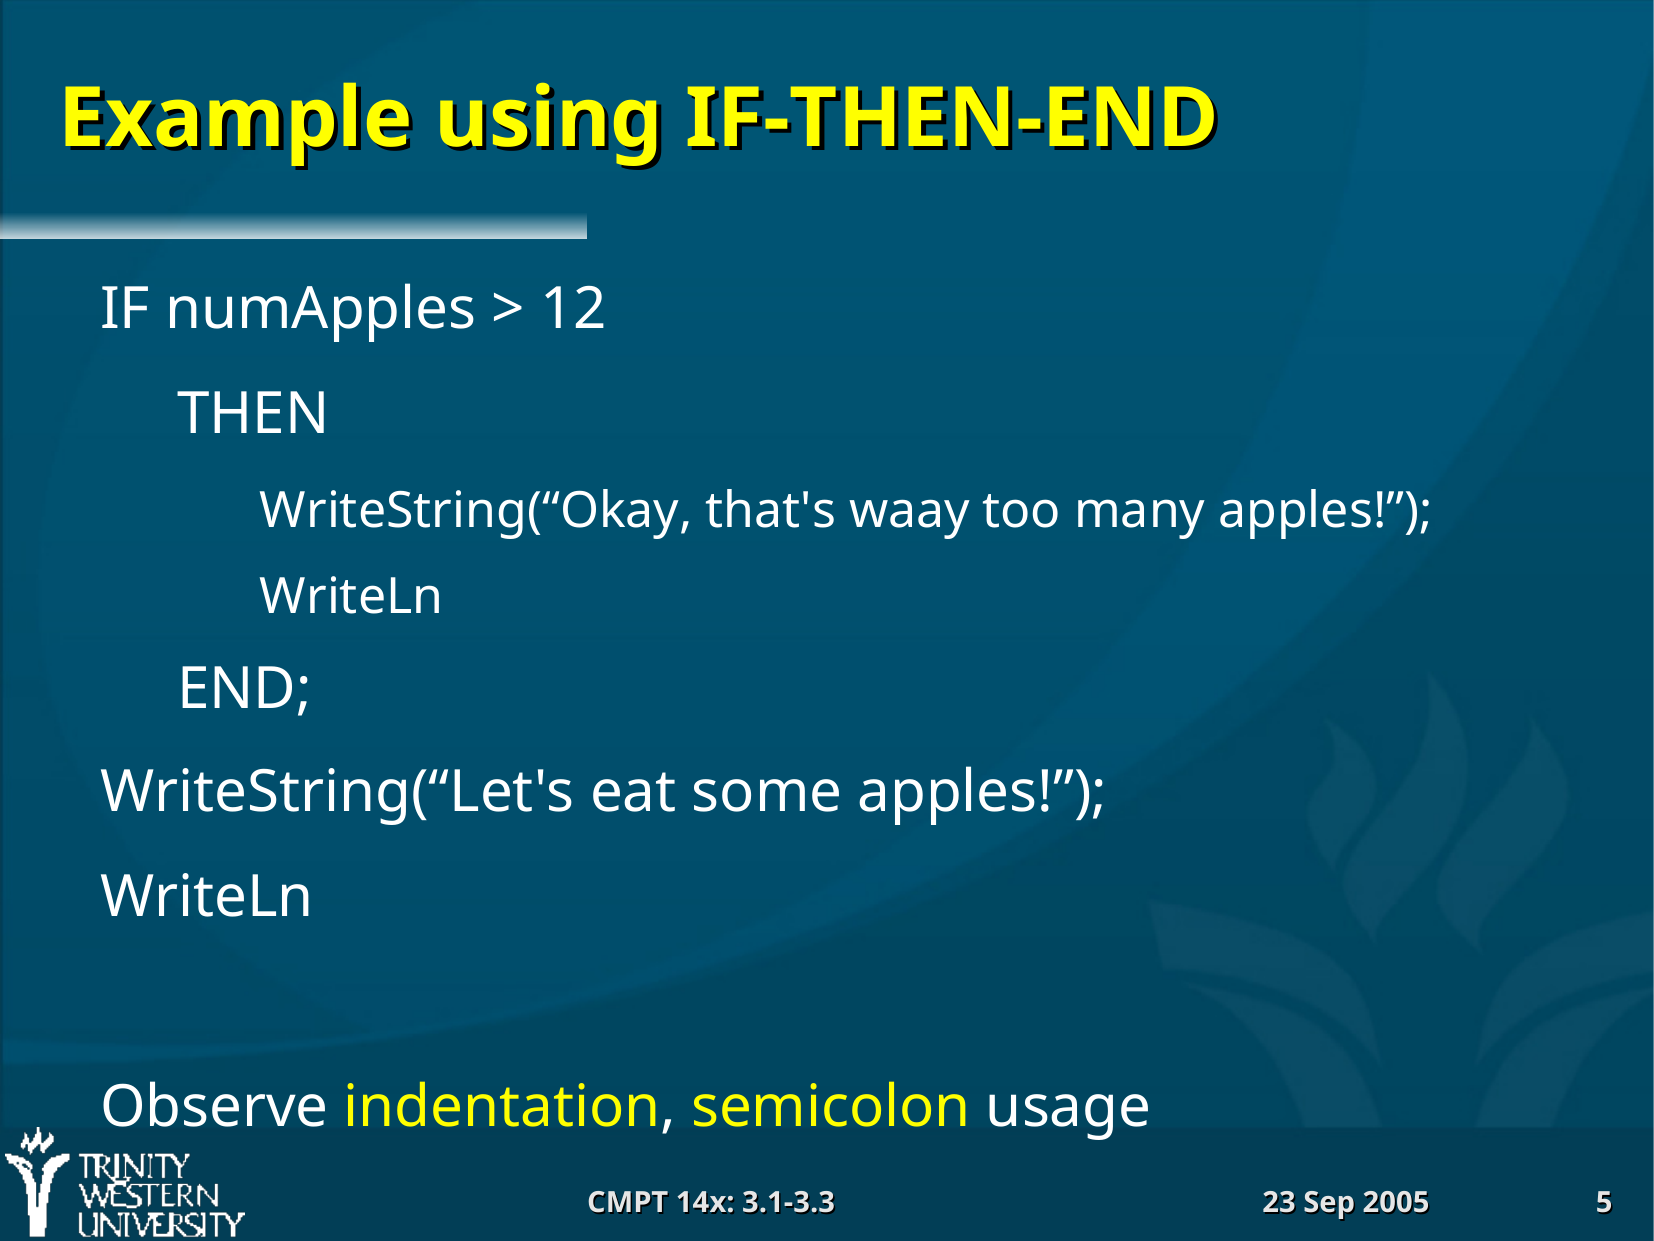

# Example using IF-THEN-END
IF numApples > 12
THEN
WriteString(“Okay, that's waay too many apples!”);
WriteLn
END;
WriteString(“Let's eat some apples!”);
WriteLn
Observe indentation, semicolon usage
CMPT 14x: 3.1-3.3
23 Sep 2005
5